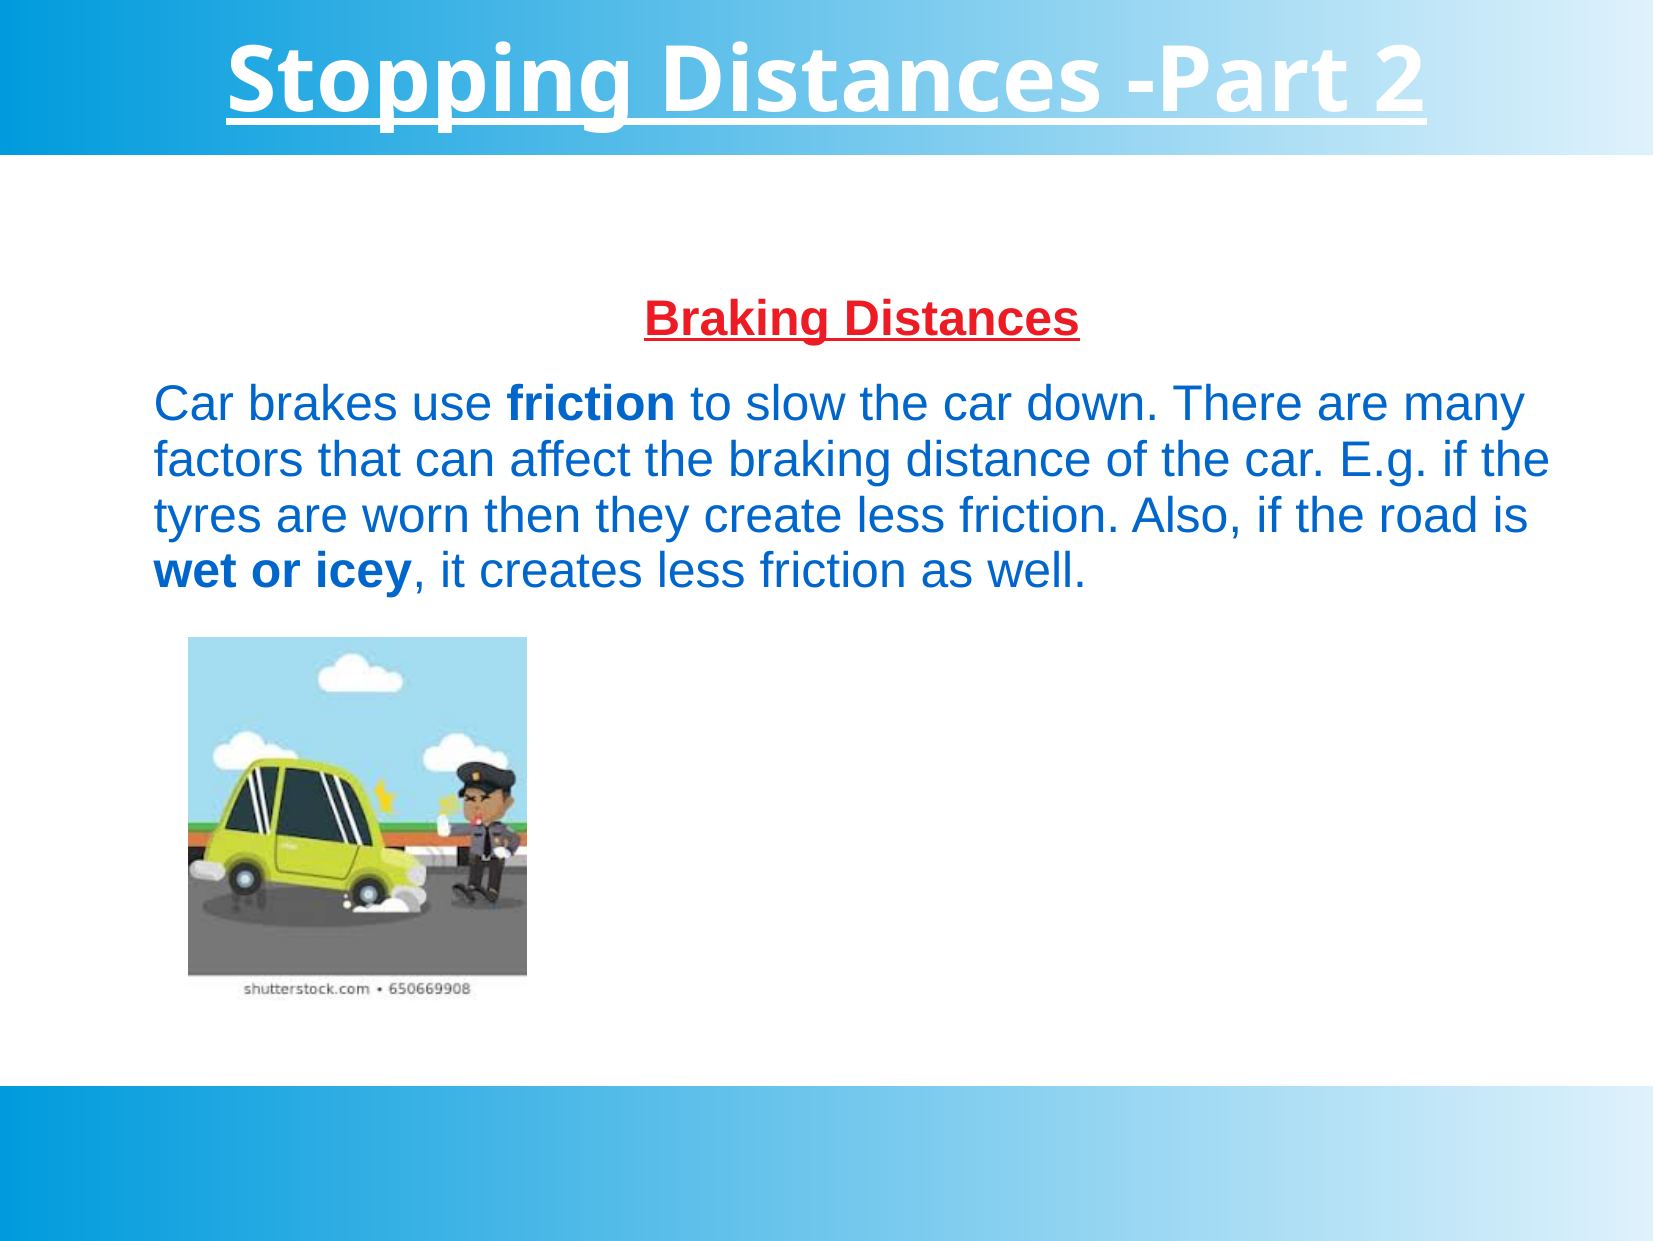

# Stopping Distances -Part 2
Braking Distances
Car brakes use friction to slow the car down. There are many factors that can affect the braking distance of the car. E.g. if the tyres are worn then they create less friction. Also, if the road is wet or icey, it creates less friction as well.